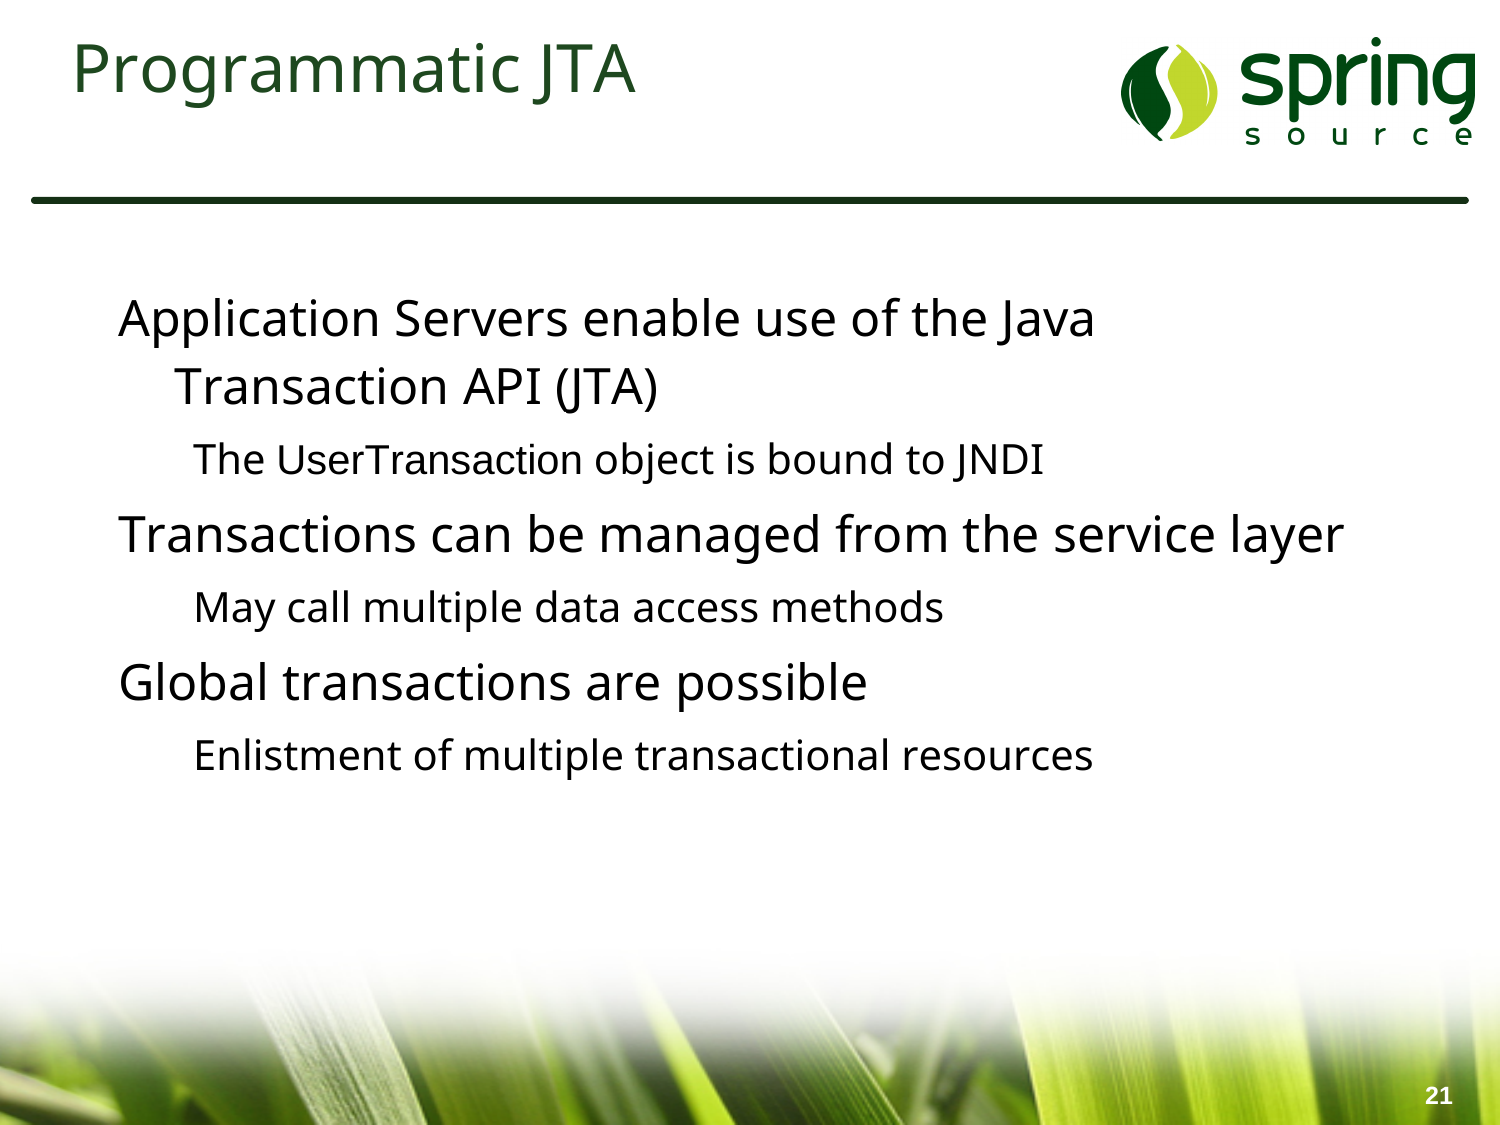

# Programmatic JTA
Application Servers enable use of the Java Transaction API (JTA)
The UserTransaction object is bound to JNDI
Transactions can be managed from the service layer
May call multiple data access methods
Global transactions are possible
Enlistment of multiple transactional resources